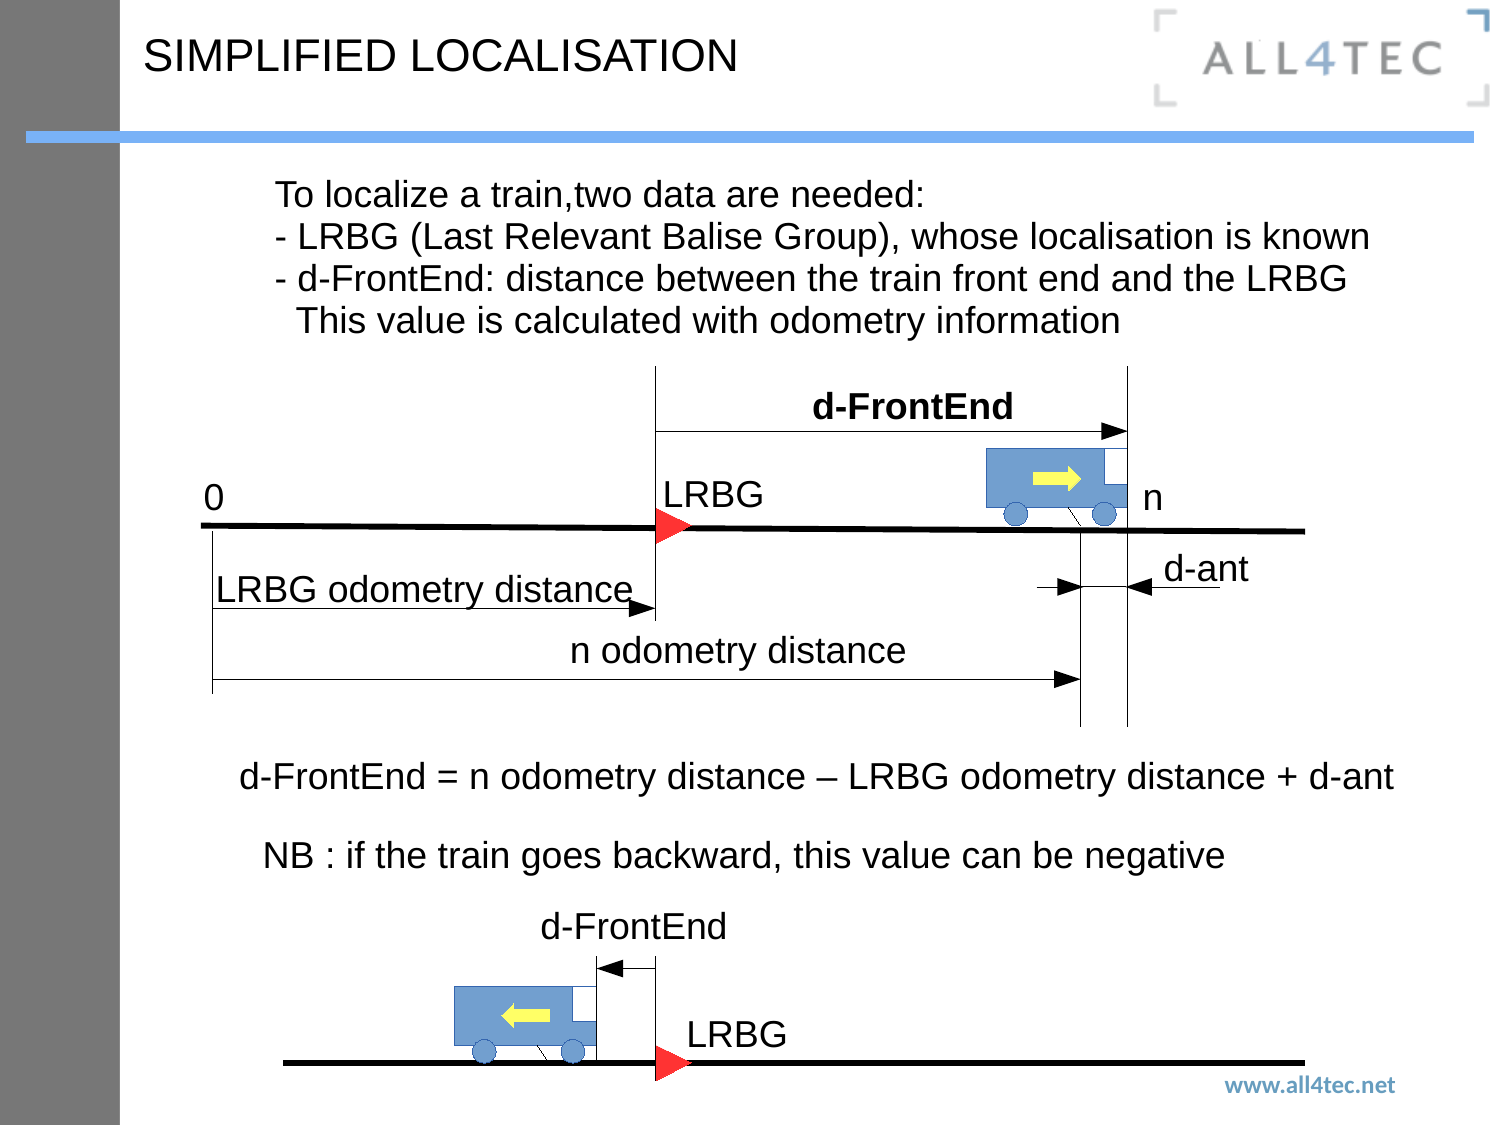

# SIMPLIFIED LOCALISATION
To localize a train,two data are needed:
- LRBG (Last Relevant Balise Group), whose localisation is known
- d-FrontEnd: distance between the train front end and the LRBG
 This value is calculated with odometry information
d-FrontEnd
LRBG
0
n
d-ant
LRBG odometry distance
n odometry distance
d-FrontEnd = n odometry distance – LRBG odometry distance + d-ant
NB : if the train goes backward, this value can be negative
d-FrontEnd
LRBG